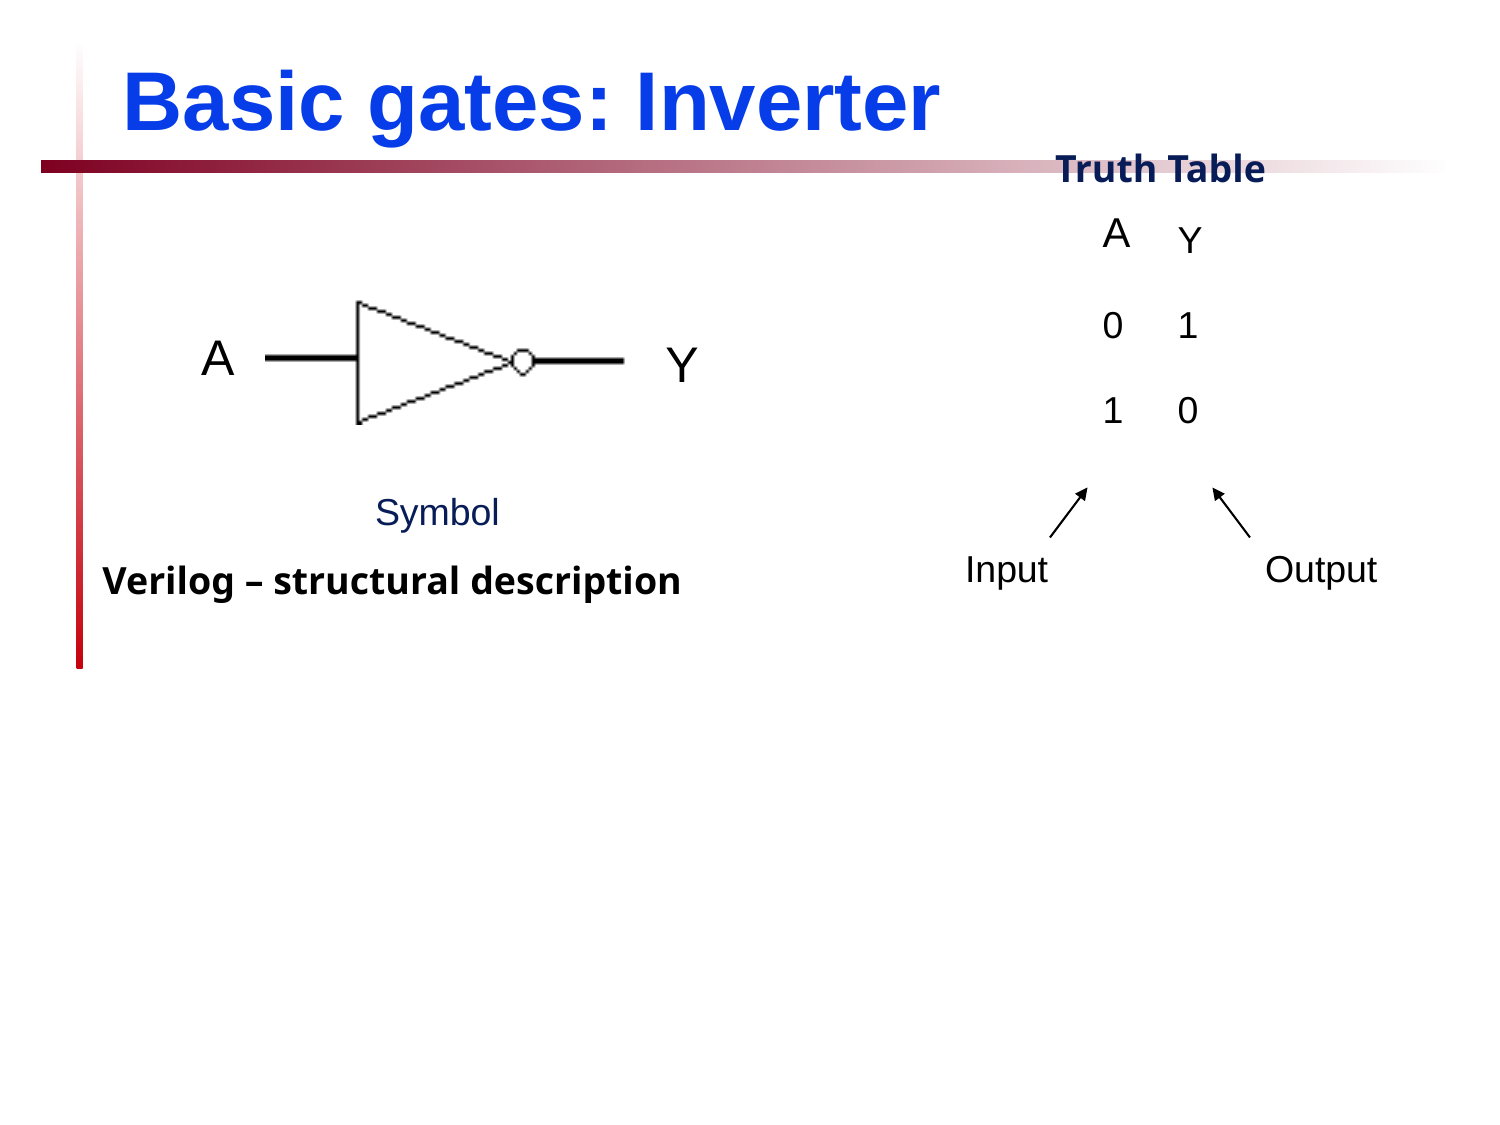

# Basic gates: Inverter
Truth Table
| A | Y |
| --- | --- |
| 0 | 1 |
| 1 | 0 |
A
Y
Symbol
Input
Output
Verilog – structural description